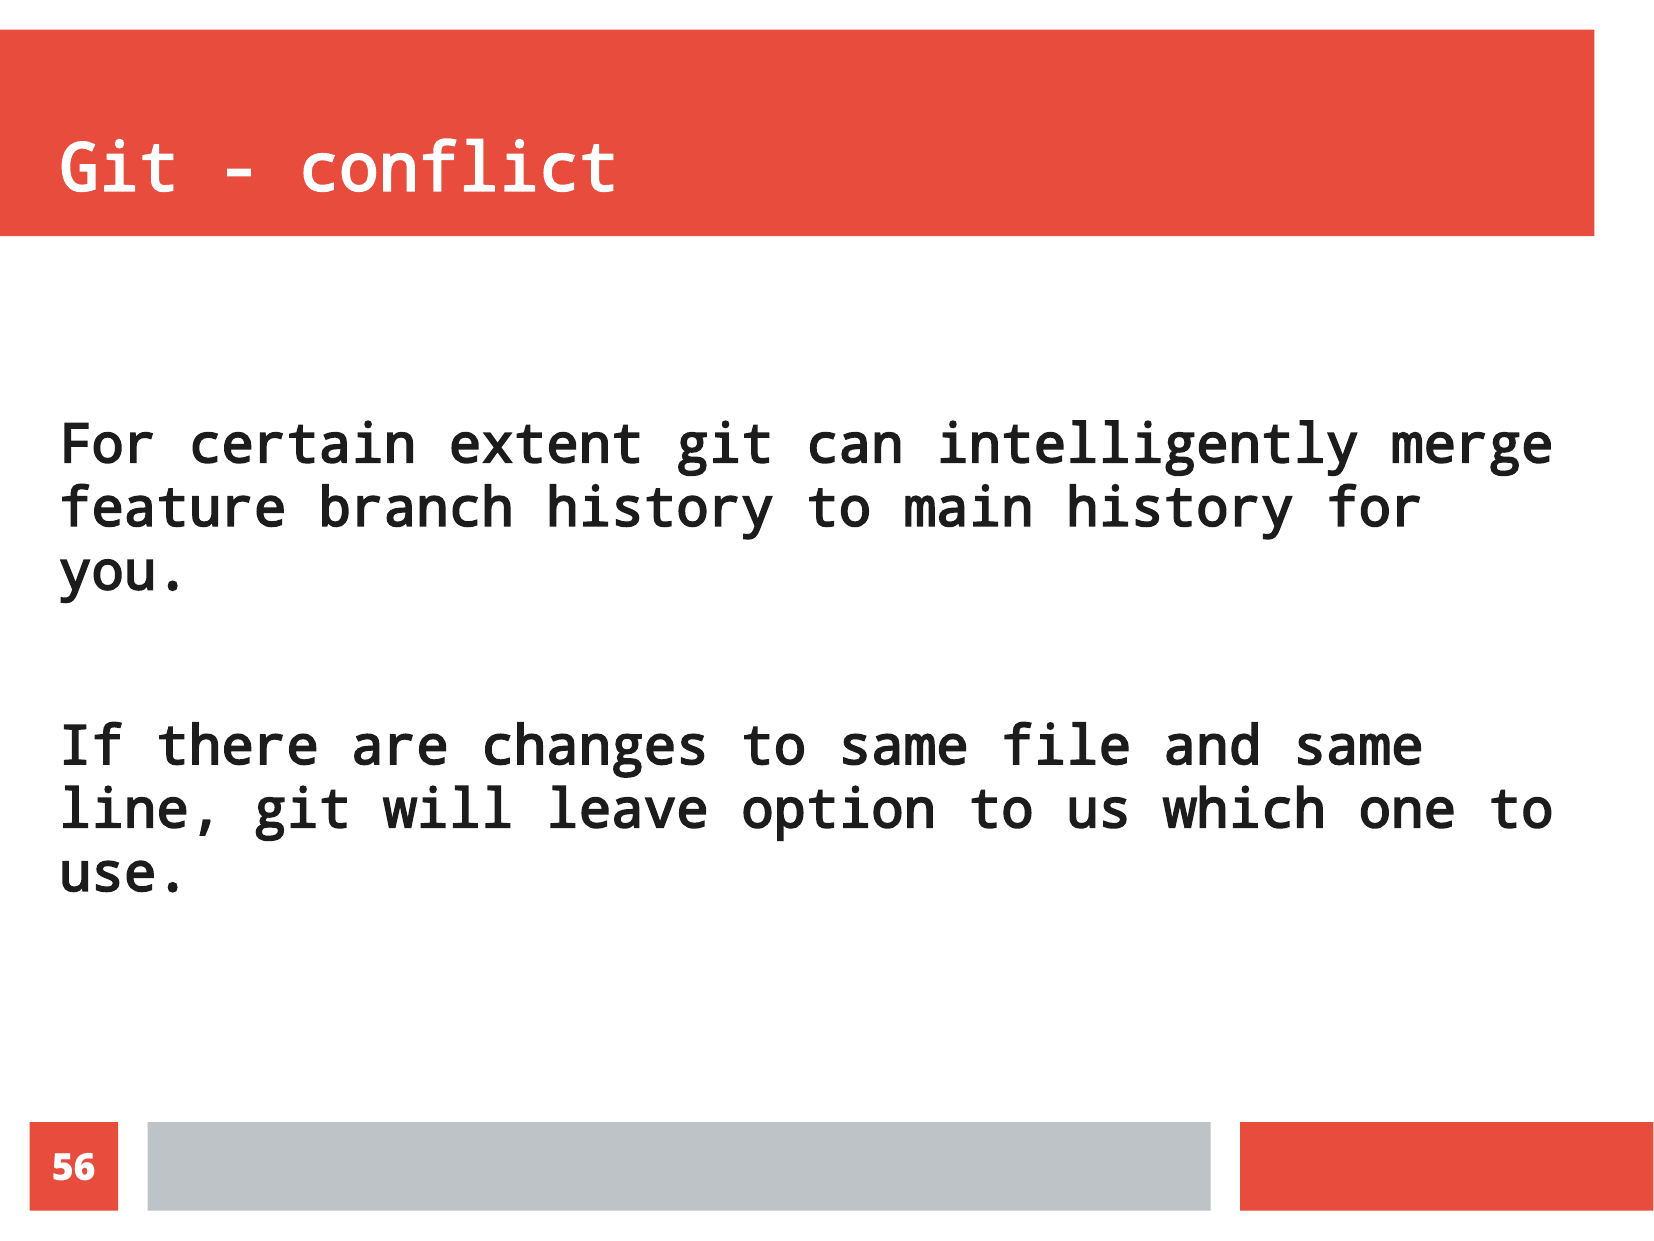

# Git - conflict
For certain extent git can intelligently merge feature branch history to main history for you.
If there are changes to same file and same line, git will leave option to us which one to use.
56